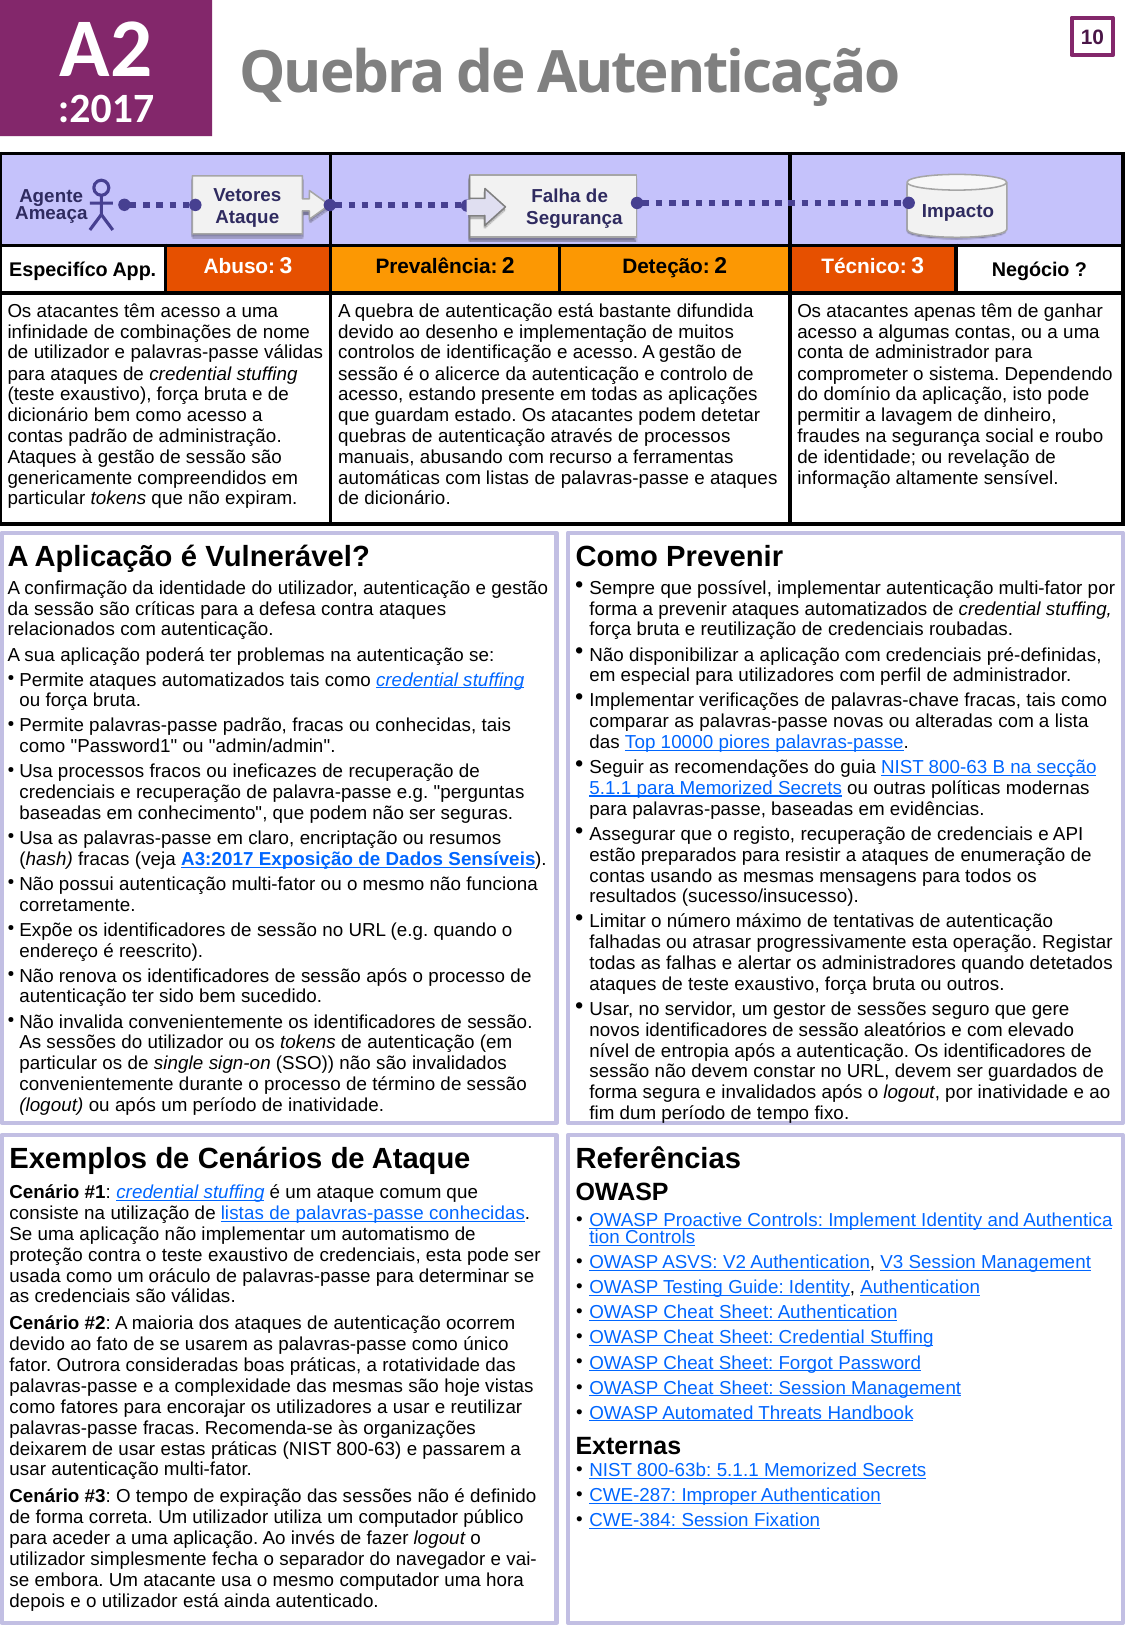

A2
:2017
Quebra de Autenticação
| | | | | | |
| --- | --- | --- | --- | --- | --- |
| Especifíco App. | Abuso: 3 | Prevalência: 2 | Deteção: 2 | Técnico: 3 | Negócio ? |
| Os atacantes têm acesso a uma infinidade de combinações de nome de utilizador e palavras-passe válidas para ataques de credential stuffing (teste exaustivo), força bruta e de dicionário bem como acesso a contas padrão de administração. Ataques à gestão de sessão são genericamente compreendidos em particular tokens que não expiram. | | A quebra de autenticação está bastante difundida devido ao desenho e implementação de muitos controlos de identificação e acesso. A gestão de sessão é o alicerce da autenticação e controlo de acesso, estando presente em todas as aplicações que guardam estado. Os atacantes podem detetar quebras de autenticação através de processos manuais, abusando com recurso a ferramentas automáticas com listas de palavras-passe e ataques de dicionário. | | Os atacantes apenas têm de ganhar acesso a algumas contas, ou a uma conta de administrador para comprometer o sistema. Dependendo do domínio da aplicação, isto pode permitir a lavagem de dinheiro, fraudes na segurança social e roubo de identidade; ou revelação de informação altamente sensível. | |
Impacto
 Falha de
 Segurança
Vetores
Ataque
Agente
Ameaça
A Aplicação é Vulnerável?
A confirmação da identidade do utilizador, autenticação e gestão da sessão são críticas para a defesa contra ataques relacionados com autenticação.
A sua aplicação poderá ter problemas na autenticação se:
Permite ataques automatizados tais como credential stuffing ou força bruta.
Permite palavras-passe padrão, fracas ou conhecidas, tais como "Password1" ou "admin/admin".
Usa processos fracos ou ineficazes de recuperação de credenciais e recuperação de palavra-passe e.g. "perguntas baseadas em conhecimento", que podem não ser seguras.
Usa as palavras-passe em claro, encriptação ou resumos (hash) fracas (veja A3:2017 Exposição de Dados Sensíveis).
Não possui autenticação multi-fator ou o mesmo não funciona corretamente.
Expõe os identificadores de sessão no URL (e.g. quando o endereço é reescrito).
Não renova os identificadores de sessão após o processo de autenticação ter sido bem sucedido.
Não invalida convenientemente os identificadores de sessão. As sessões do utilizador ou os tokens de autenticação (em particular os de single sign-on (SSO)) não são invalidados convenientemente durante o processo de término de sessão (logout) ou após um período de inatividade.
Como Prevenir
Sempre que possível, implementar autenticação multi-fator por forma a prevenir ataques automatizados de credential stuffing, força bruta e reutilização de credenciais roubadas.
Não disponibilizar a aplicação com credenciais pré-definidas, em especial para utilizadores com perfil de administrador.
Implementar verificações de palavras-chave fracas, tais como comparar as palavras-passe novas ou alteradas com a lista das Top 10000 piores palavras-passe.
Seguir as recomendações do guia NIST 800-63 B na secção 5.1.1 para Memorized Secrets ou outras políticas modernas para palavras-passe, baseadas em evidências.
Assegurar que o registo, recuperação de credenciais e API estão preparados para resistir a ataques de enumeração de contas usando as mesmas mensagens para todos os resultados (sucesso/insucesso).
Limitar o número máximo de tentativas de autenticação falhadas ou atrasar progressivamente esta operação. Registar todas as falhas e alertar os administradores quando detetados ataques de teste exaustivo, força bruta ou outros.
Usar, no servidor, um gestor de sessões seguro que gere novos identificadores de sessão aleatórios e com elevado nível de entropia após a autenticação. Os identificadores de sessão não devem constar no URL, devem ser guardados de forma segura e invalidados após o logout, por inatividade e ao fim dum período de tempo fixo.
Exemplos de Cenários de Ataque
Cenário #1: credential stuffing é um ataque comum que consiste na utilização de listas de palavras-passe conhecidas. Se uma aplicação não implementar um automatismo de proteção contra o teste exaustivo de credenciais, esta pode ser usada como um oráculo de palavras-passe para determinar se as credenciais são válidas.
Cenário #2: A maioria dos ataques de autenticação ocorrem devido ao fato de se usarem as palavras-passe como único fator. Outrora consideradas boas práticas, a rotatividade das palavras-passe e a complexidade das mesmas são hoje vistas como fatores para encorajar os utilizadores a usar e reutilizar palavras-passe fracas. Recomenda-se às organizações deixarem de usar estas práticas (NIST 800-63) e passarem a usar autenticação multi-fator.
Cenário #3: O tempo de expiração das sessões não é definido de forma correta. Um utilizador utiliza um computador público para aceder a uma aplicação. Ao invés de fazer logout o utilizador simplesmente fecha o separador do navegador e vai-se embora. Um atacante usa o mesmo computador uma hora depois e o utilizador está ainda autenticado.
Referências
OWASP
OWASP Proactive Controls: Implement Identity and Authentication Controls
OWASP ASVS: V2 Authentication, V3 Session Management
OWASP Testing Guide: Identity, Authentication
OWASP Cheat Sheet: Authentication
OWASP Cheat Sheet: Credential Stuffing
OWASP Cheat Sheet: Forgot Password
OWASP Cheat Sheet: Session Management
OWASP Automated Threats Handbook
Externas
NIST 800-63b: 5.1.1 Memorized Secrets
CWE-287: Improper Authentication
CWE-384: Session Fixation